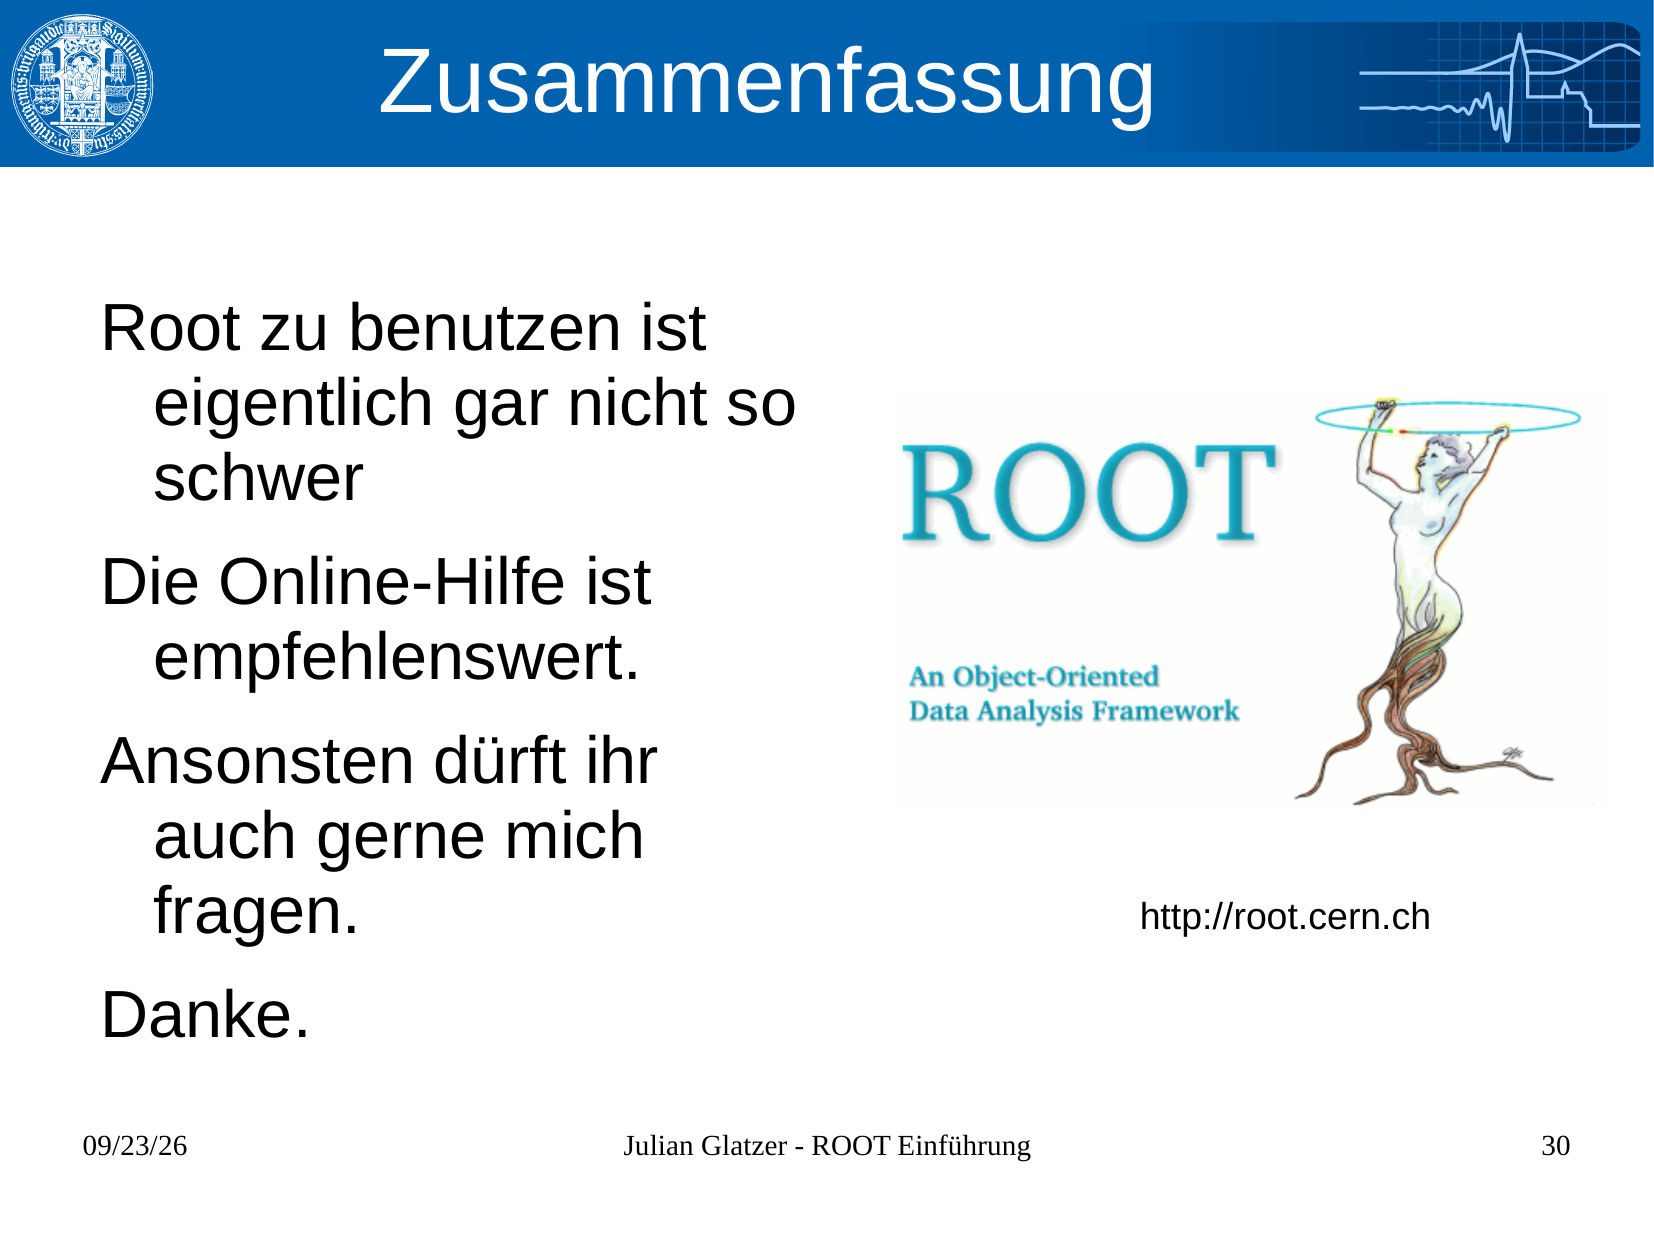

# Zusammenfassung
Root zu benutzen ist eigentlich gar nicht so schwer
Die Online-Hilfe ist empfehlenswert.
Ansonsten dürft ihr auch gerne mich fragen.
Danke.
http://root.cern.ch
Julian Glatzer - ROOT Einführung
30